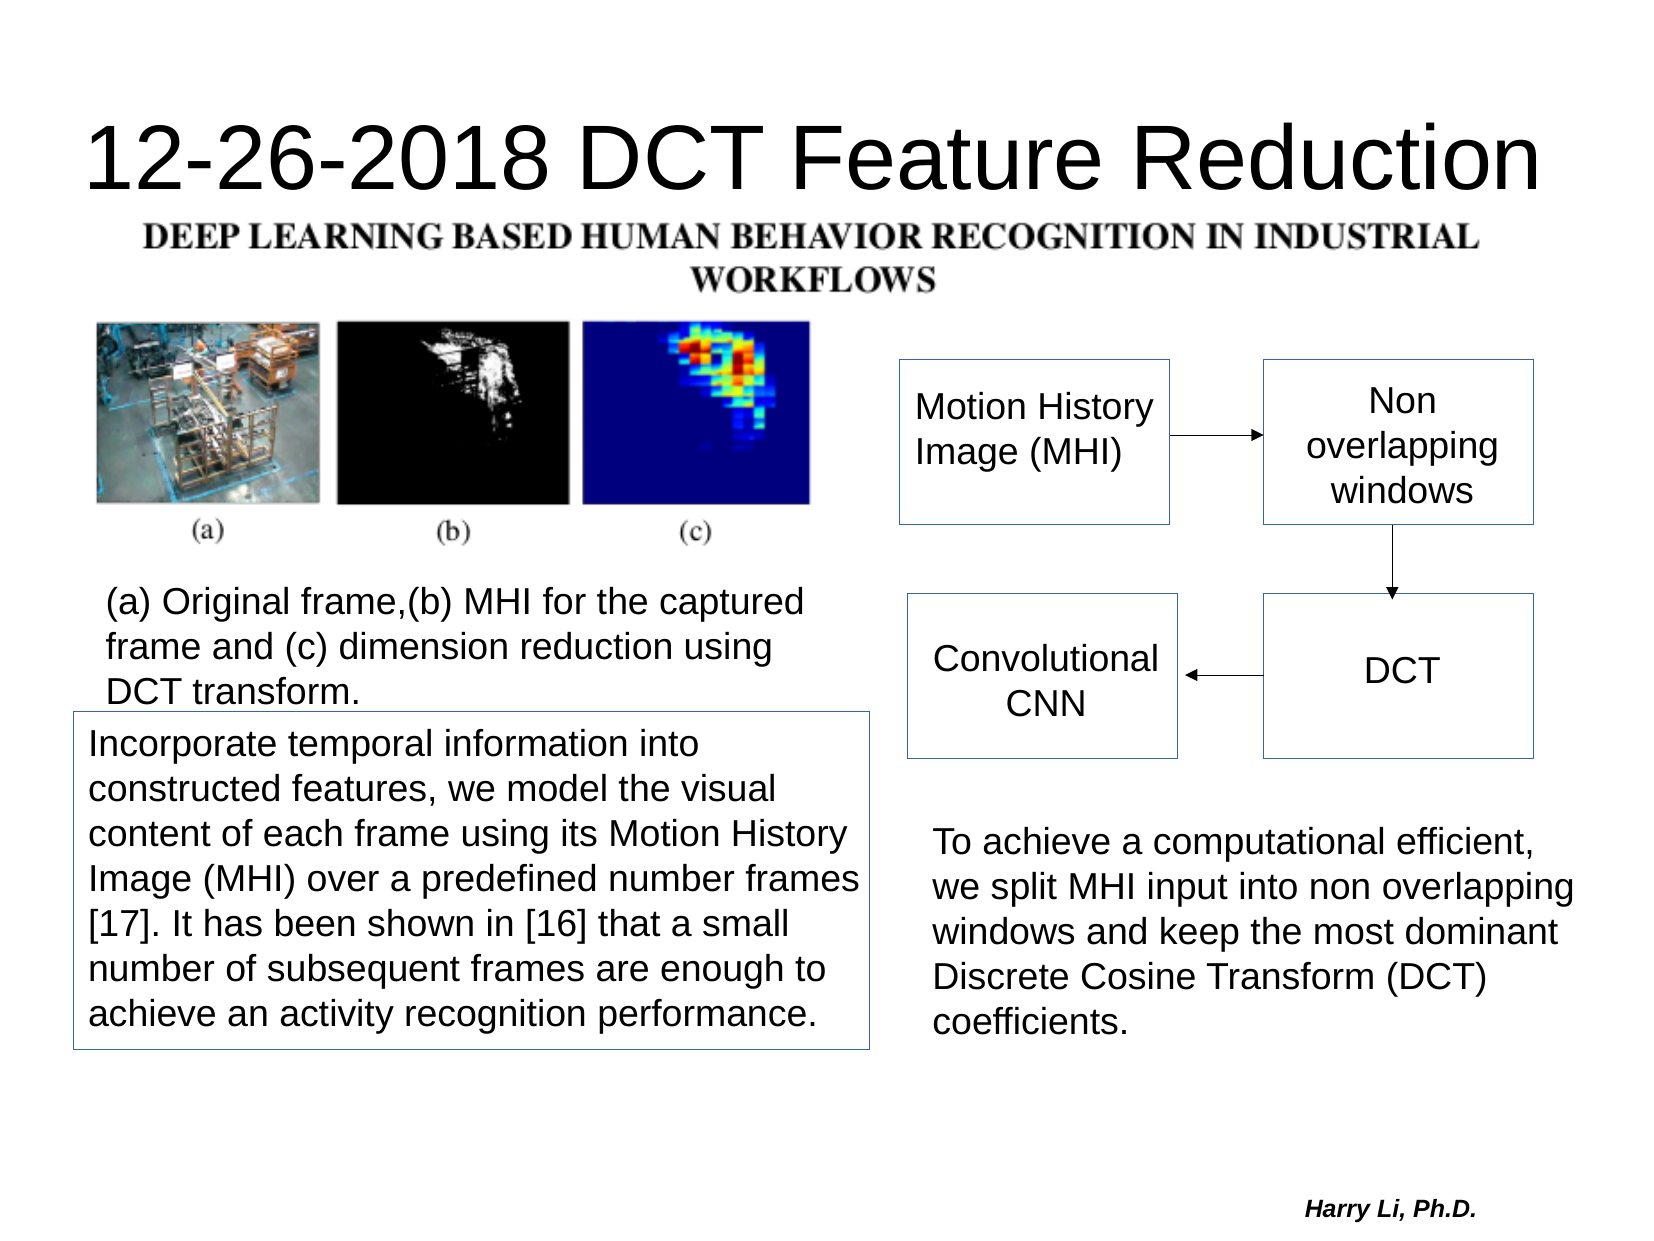

12-26-2018 DCT Feature Reduction
Non overlapping windows
Motion History Image (MHI)
(a) Original frame,(b) MHI for the captured frame and (c) dimension reduction using DCT transform.
ConvolutionalCNN
DCT
Incorporate temporal information into constructed features, we model the visual content of each frame using its Motion History Image (MHI) over a predefined number frames [17]. It has been shown in [16] that a small number of subsequent frames are enough to achieve an activity recognition performance.
To achieve a computational efficient, we split MHI input into non overlapping windows and keep the most dominant Discrete Cosine Transform (DCT) coefficients.
Harry Li, Ph.D.